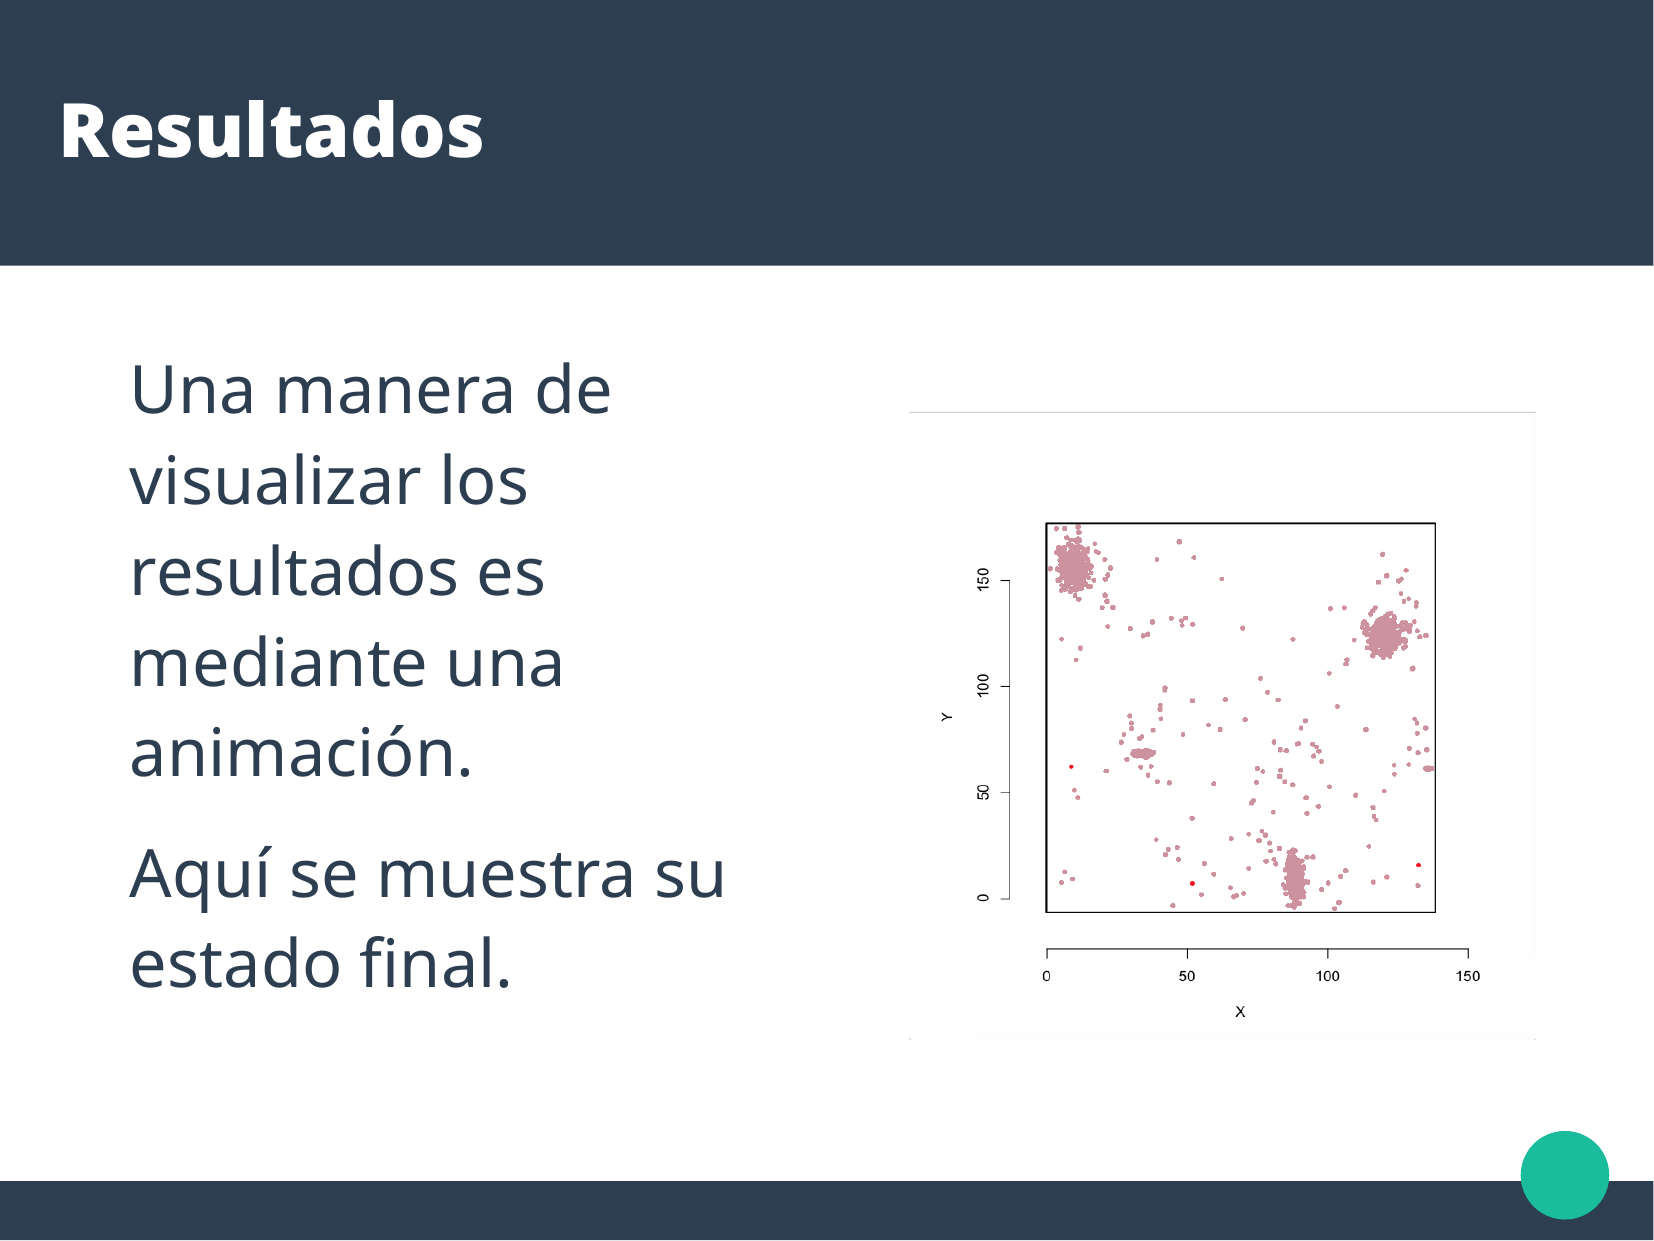

# Resultados
Una manera de visualizar los resultados es mediante una animación.
Aquí se muestra su estado final.